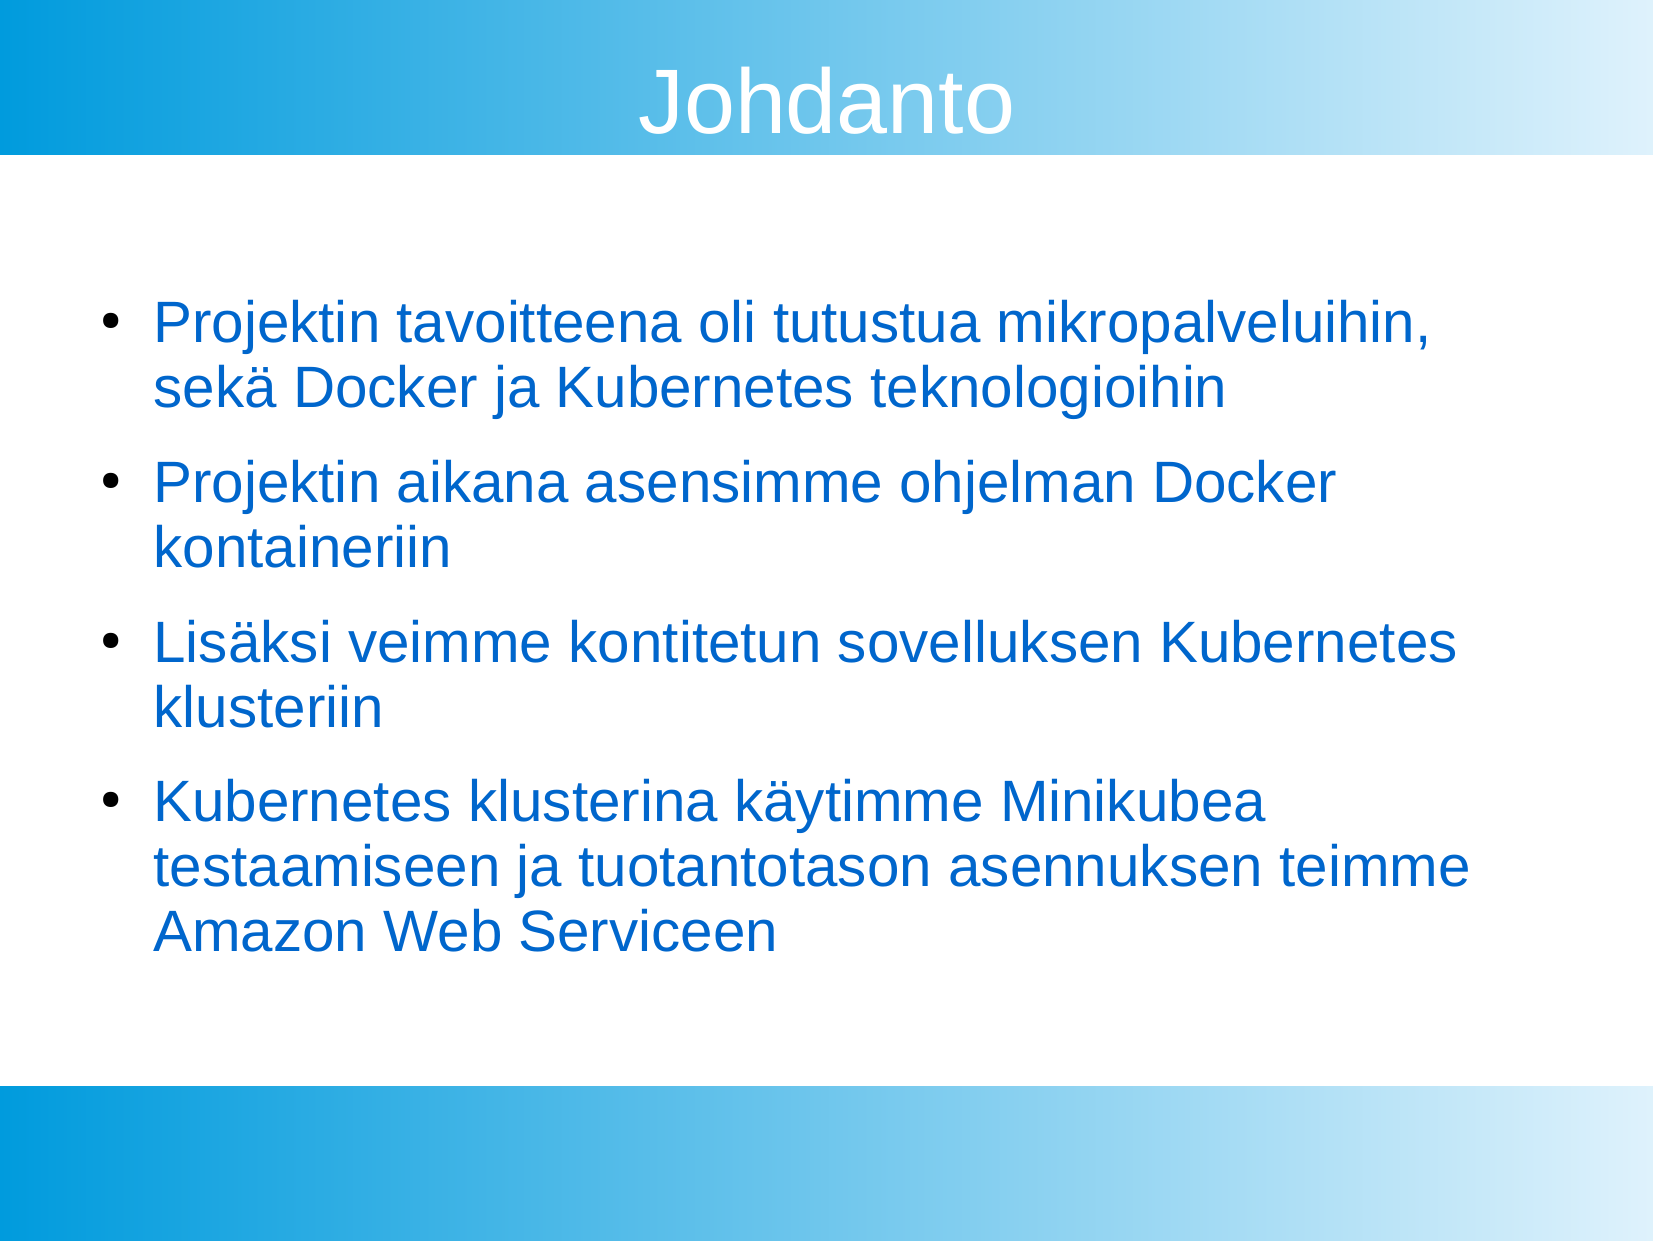

# Johdanto
Projektin tavoitteena oli tutustua mikropalveluihin, sekä Docker ja Kubernetes teknologioihin
Projektin aikana asensimme ohjelman Docker kontaineriin
Lisäksi veimme kontitetun sovelluksen Kubernetes klusteriin
Kubernetes klusterina käytimme Minikubea testaamiseen ja tuotantotason asennuksen teimme Amazon Web Serviceen